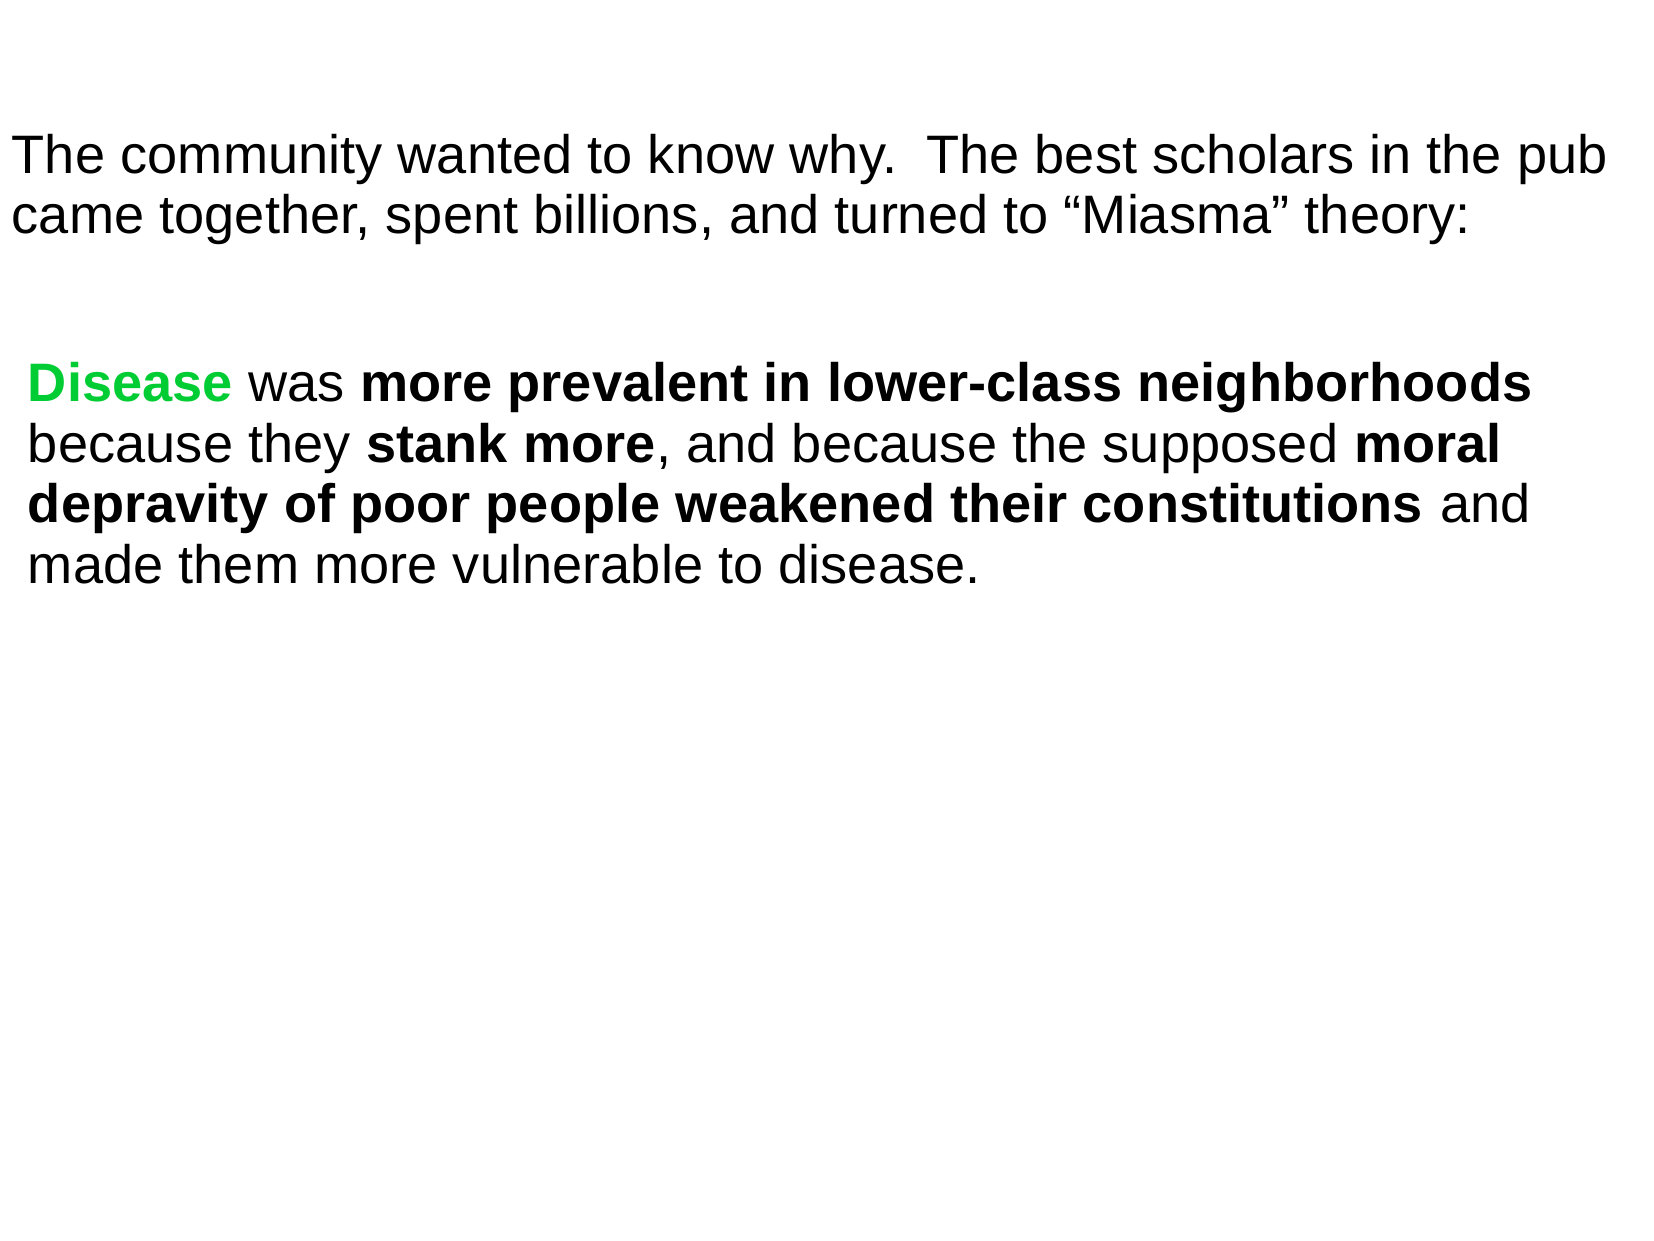

The community wanted to know why. The best scholars in the pub came together, spent billions, and turned to “Miasma” theory:
Disease was more prevalent in lower-class neighborhoods because they stank more, and because the supposed moral depravity of poor people weakened their constitutions and made them more vulnerable to disease.